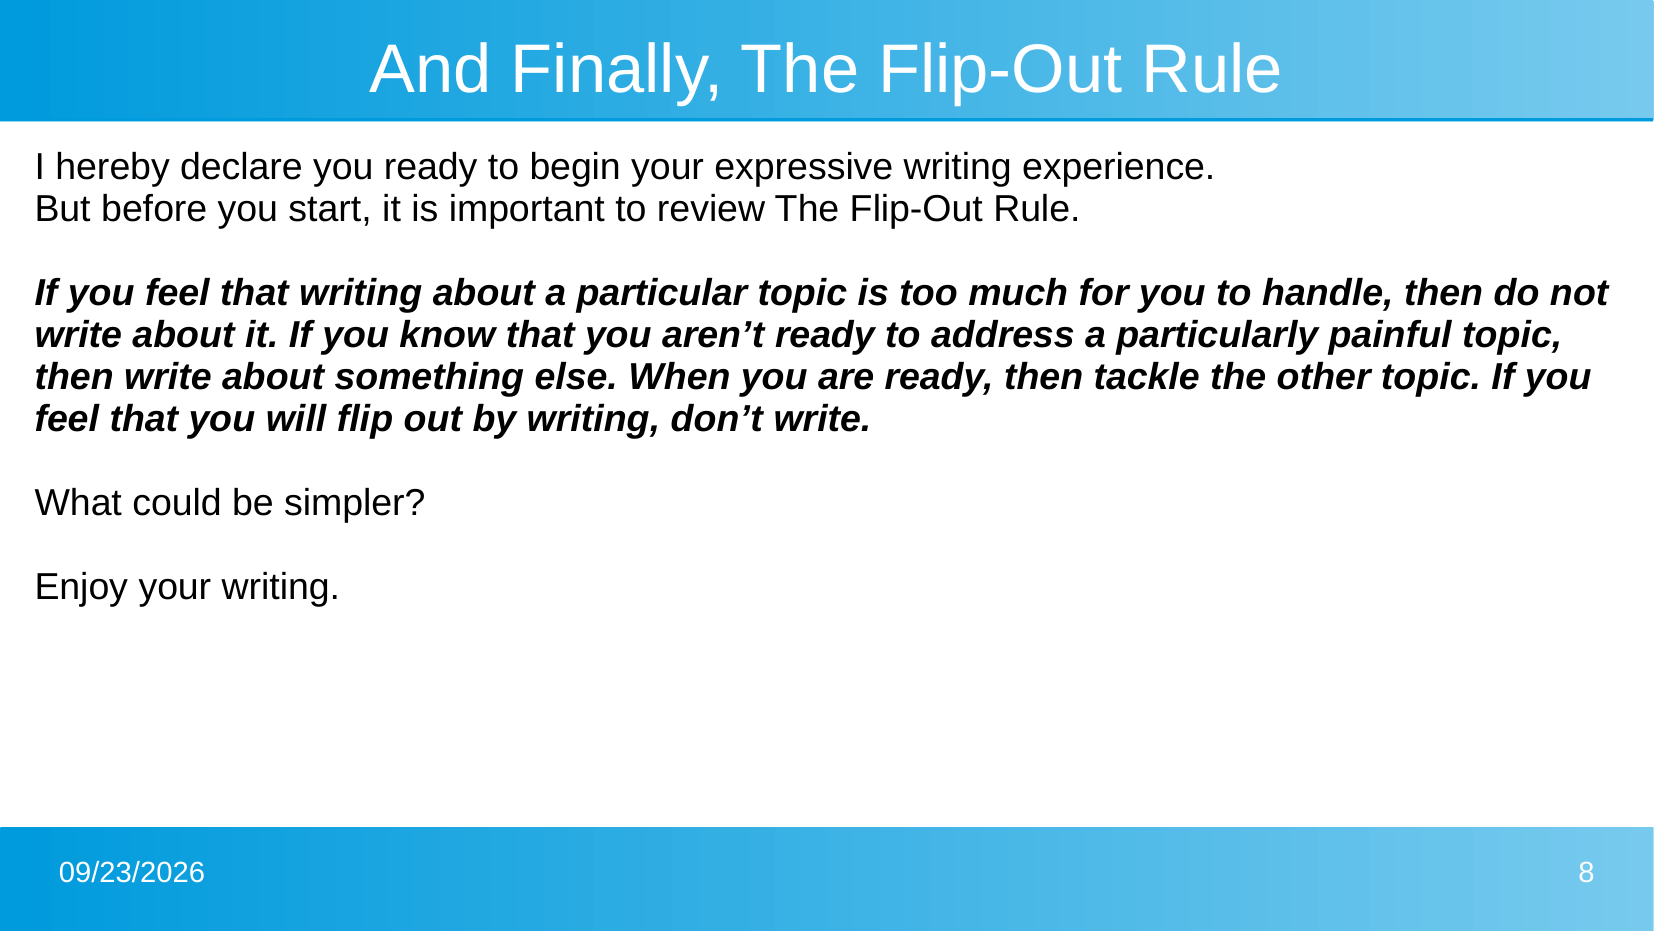

# And Finally, The Flip-Out Rule
I hereby declare you ready to begin your expressive writing experience.
But before you start, it is important to review The Flip-Out Rule.
If you feel that writing about a particular topic is too much for you to handle, then do not write about it. If you know that you aren’t ready to address a particularly painful topic, then write about something else. When you are ready, then tackle the other topic. If you feel that you will flip out by writing, don’t write.
What could be simpler?
Enjoy your writing.
8